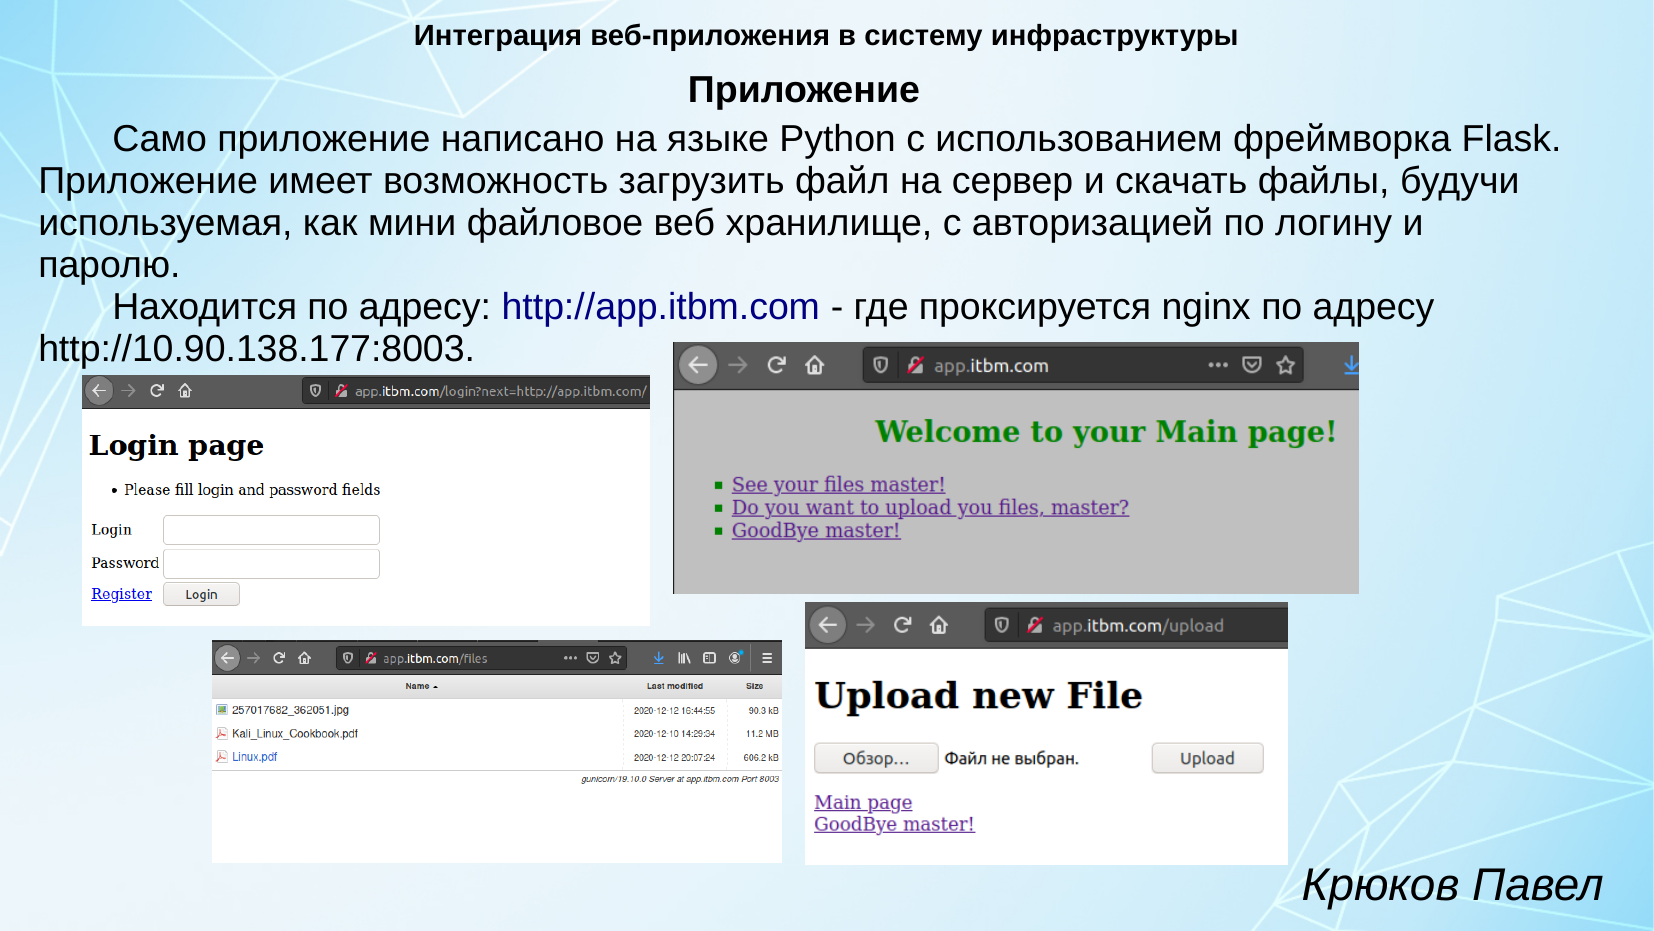

# Интеграция веб-приложения в систему инфраструктуры
Приложение
	Само приложение написано на языке Python с использованием фреймворка Flask. Приложение имеет возможность загрузить файл на сервер и скачать файлы, будучи используемая, как мини файловое веб хранилище, с авторизацией по логину и паролю.
	Находится по адресу: http://app.itbm.com - где проксируется nginx по адресу http://10.90.138.177:8003.
Крюков Павел